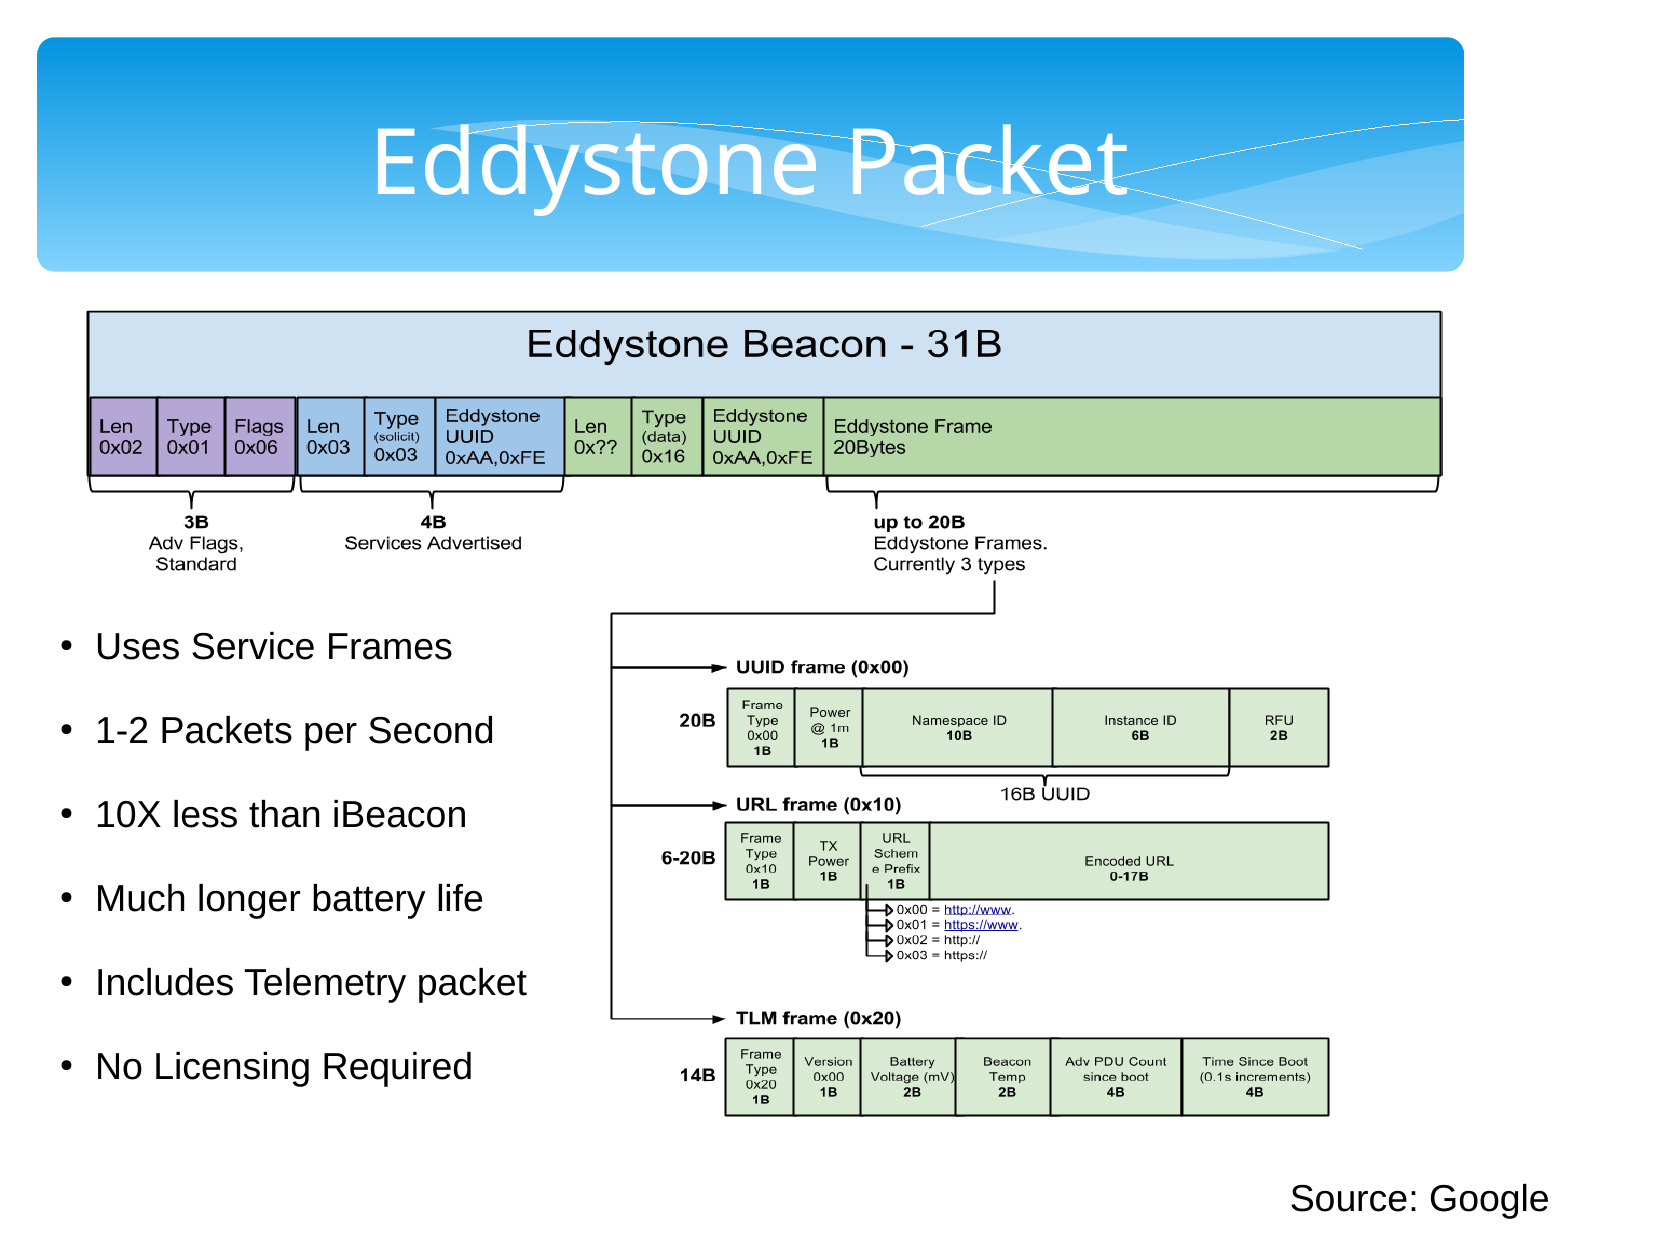

# Eddystone Packet
Uses Service Frames
1-2 Packets per Second
10X less than iBeacon
Much longer battery life
Includes Telemetry packet
No Licensing Required
Source: Google